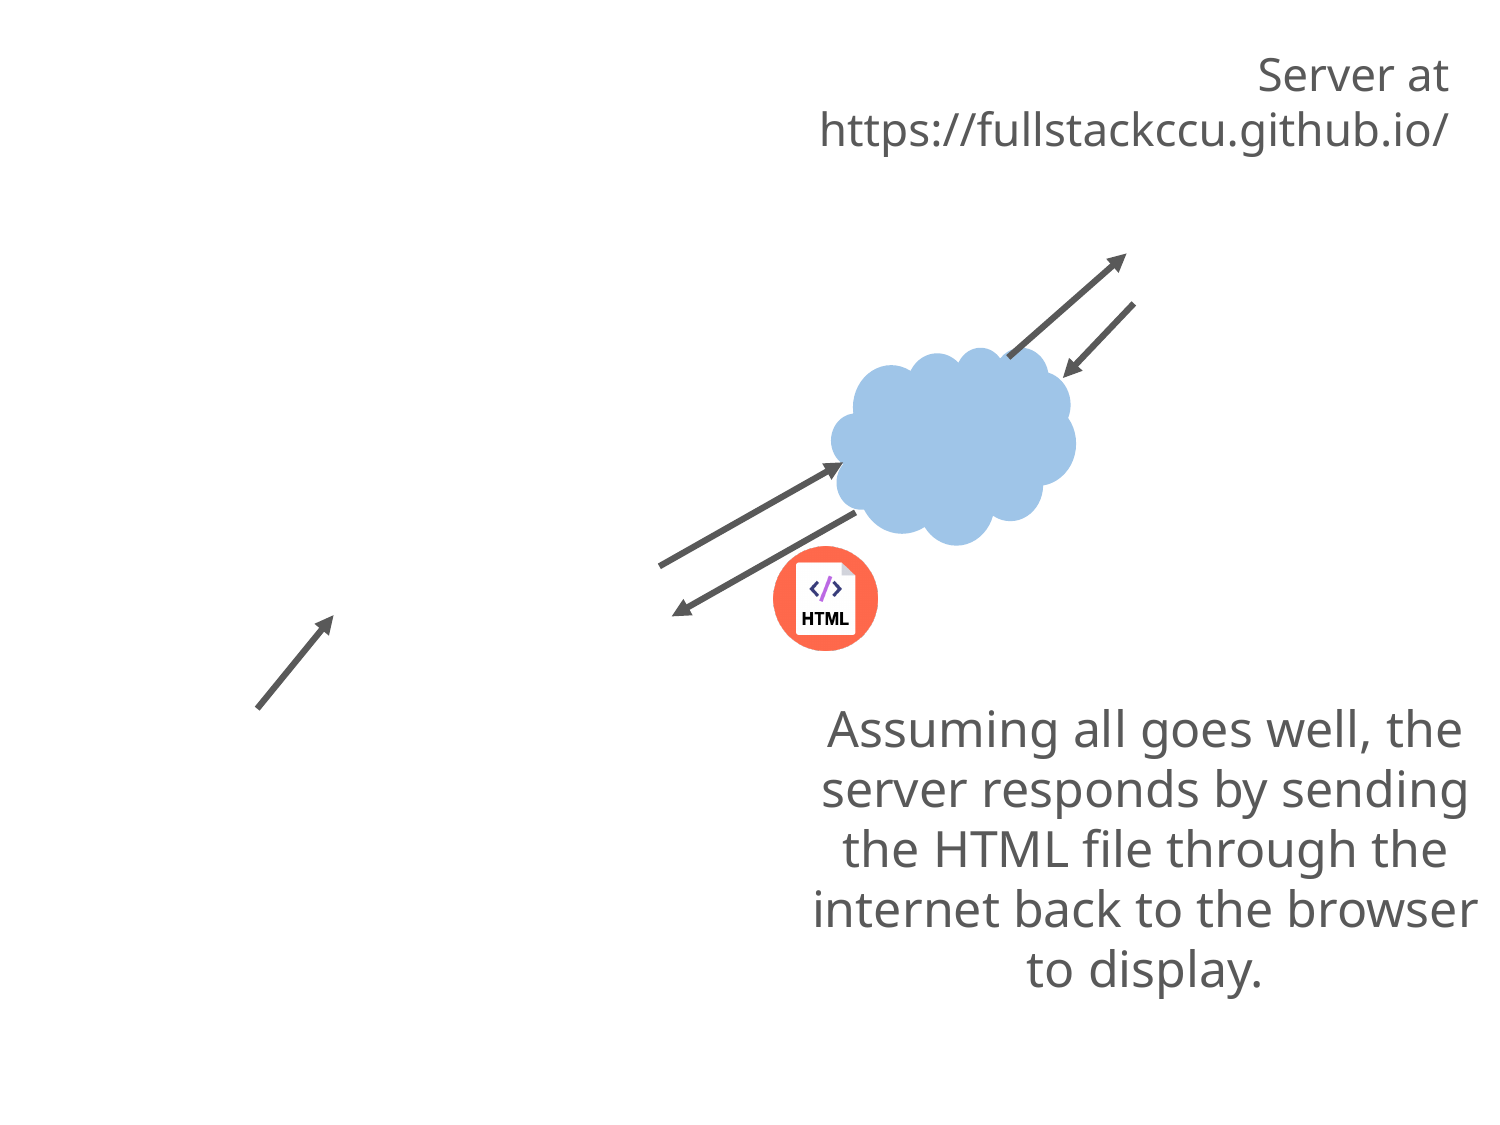

Server at
https://fullstackccu.github.io/
# Assuming all goes well, the server responds by sending the HTML file through the internet back to the browser to display.